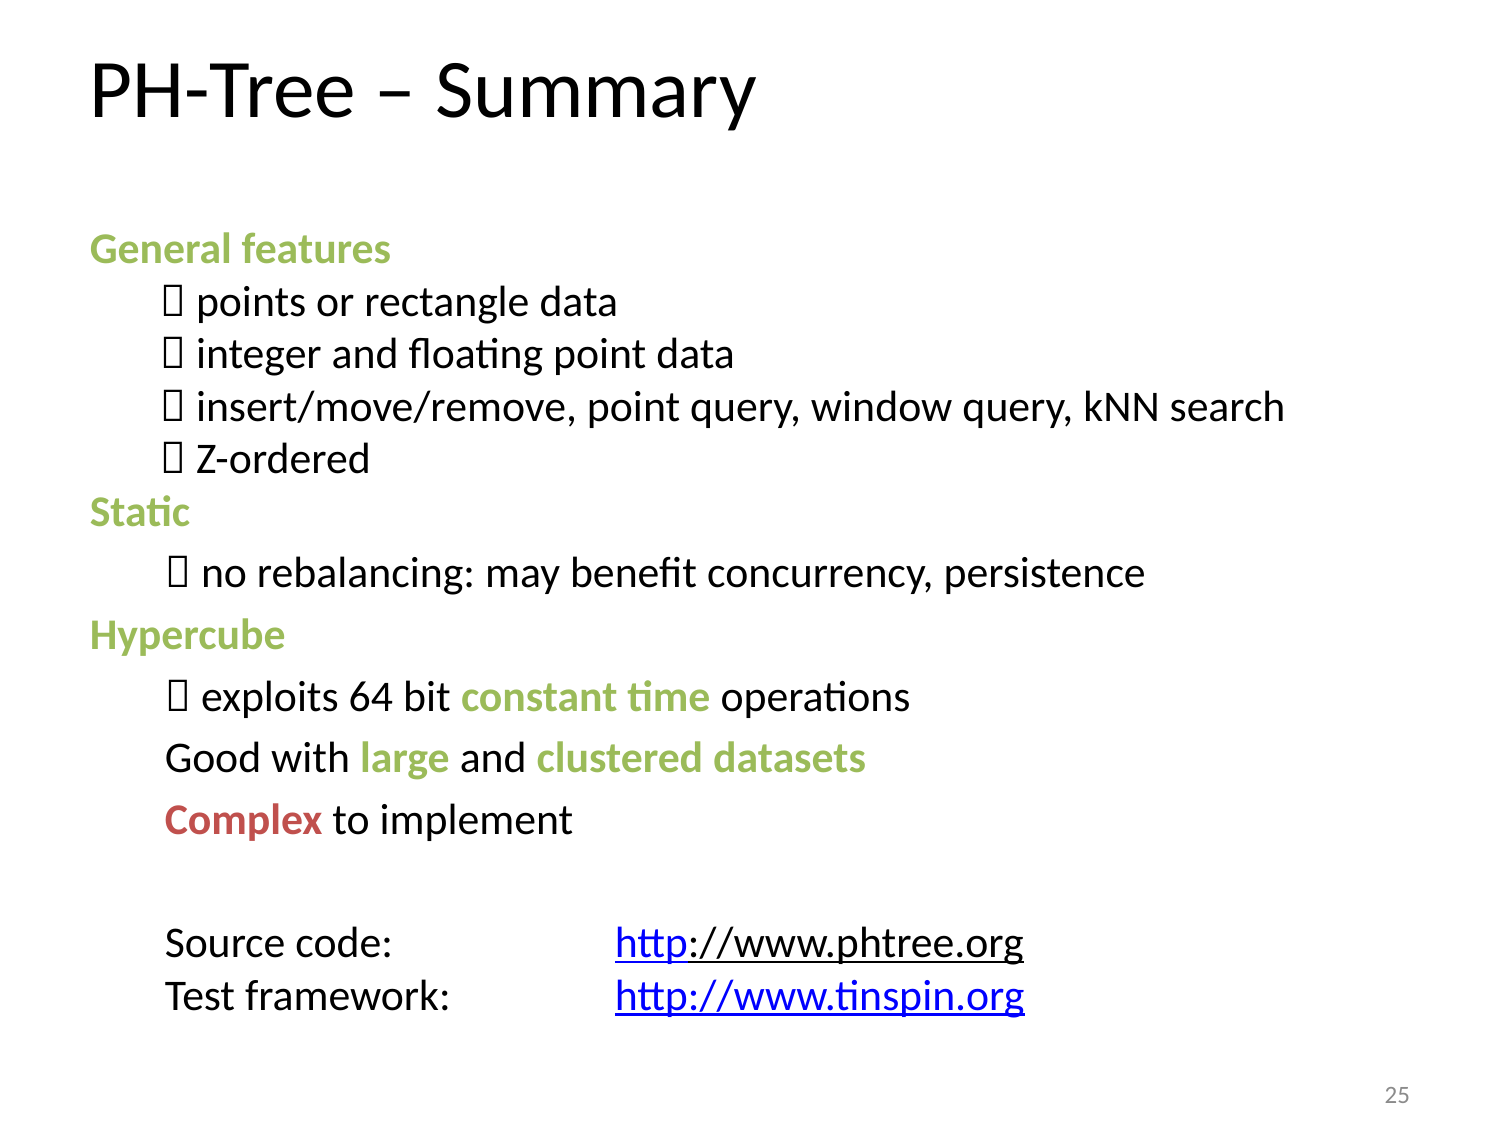

PH-Tree – Summary
General features
  points or rectangle data
  integer and floating point data
  insert/move/remove, point query, window query, kNN search
  Z-ordered
Static
 no rebalancing: may benefit concurrency, persistence
Hypercube
 exploits 64 bit constant time operations
Good with large and clustered datasets
Complex to implement
Source code:			http://www.phtree.org
Test framework:			http://www.tinspin.org